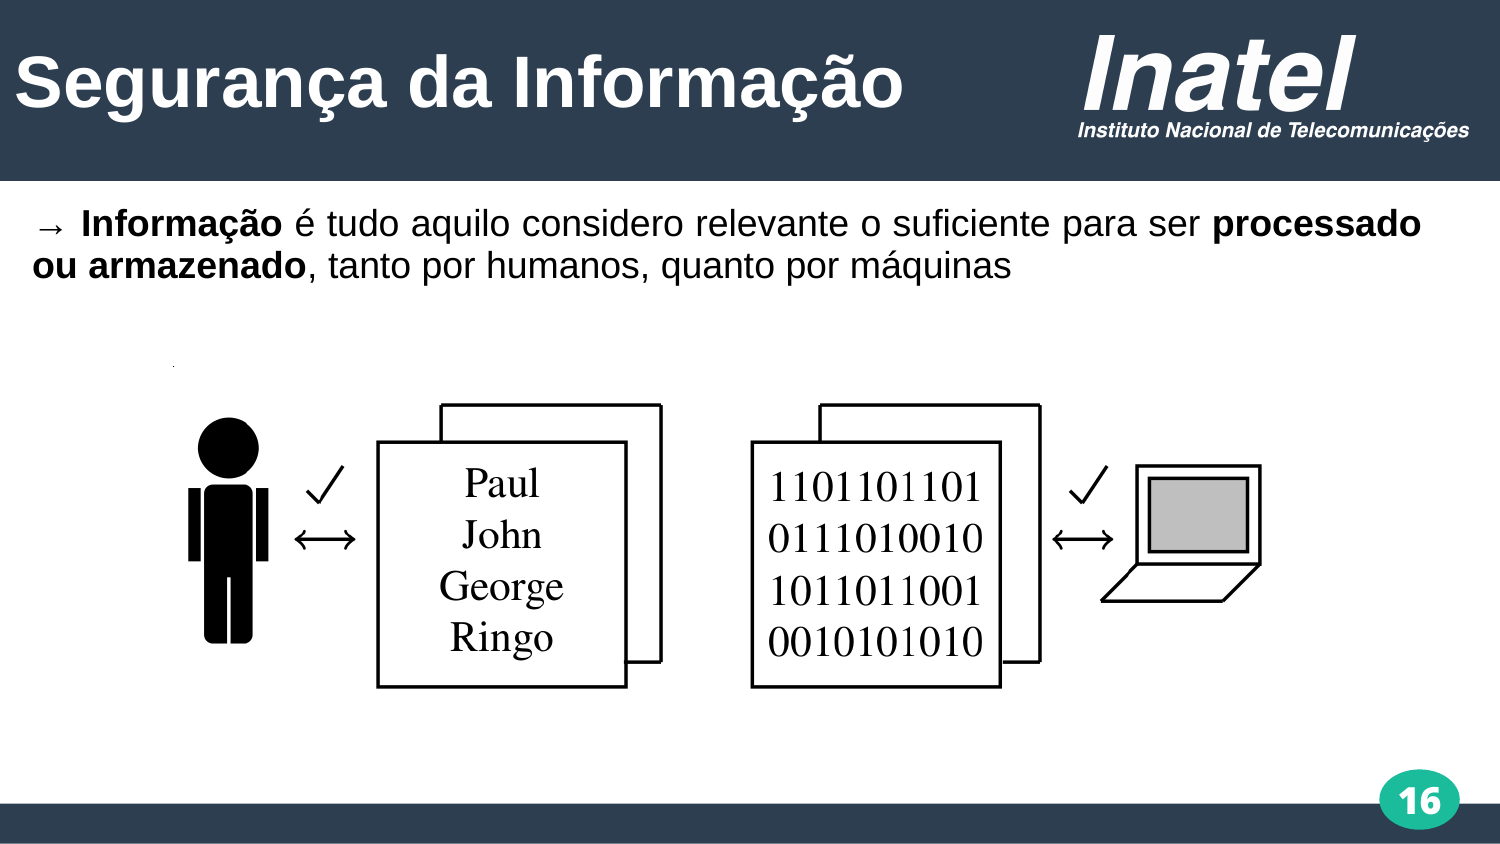

Segurança da Informação
→ Informação é tudo aquilo considero relevante o suficiente para ser processado ou armazenado, tanto por humanos, quanto por máquinas
16